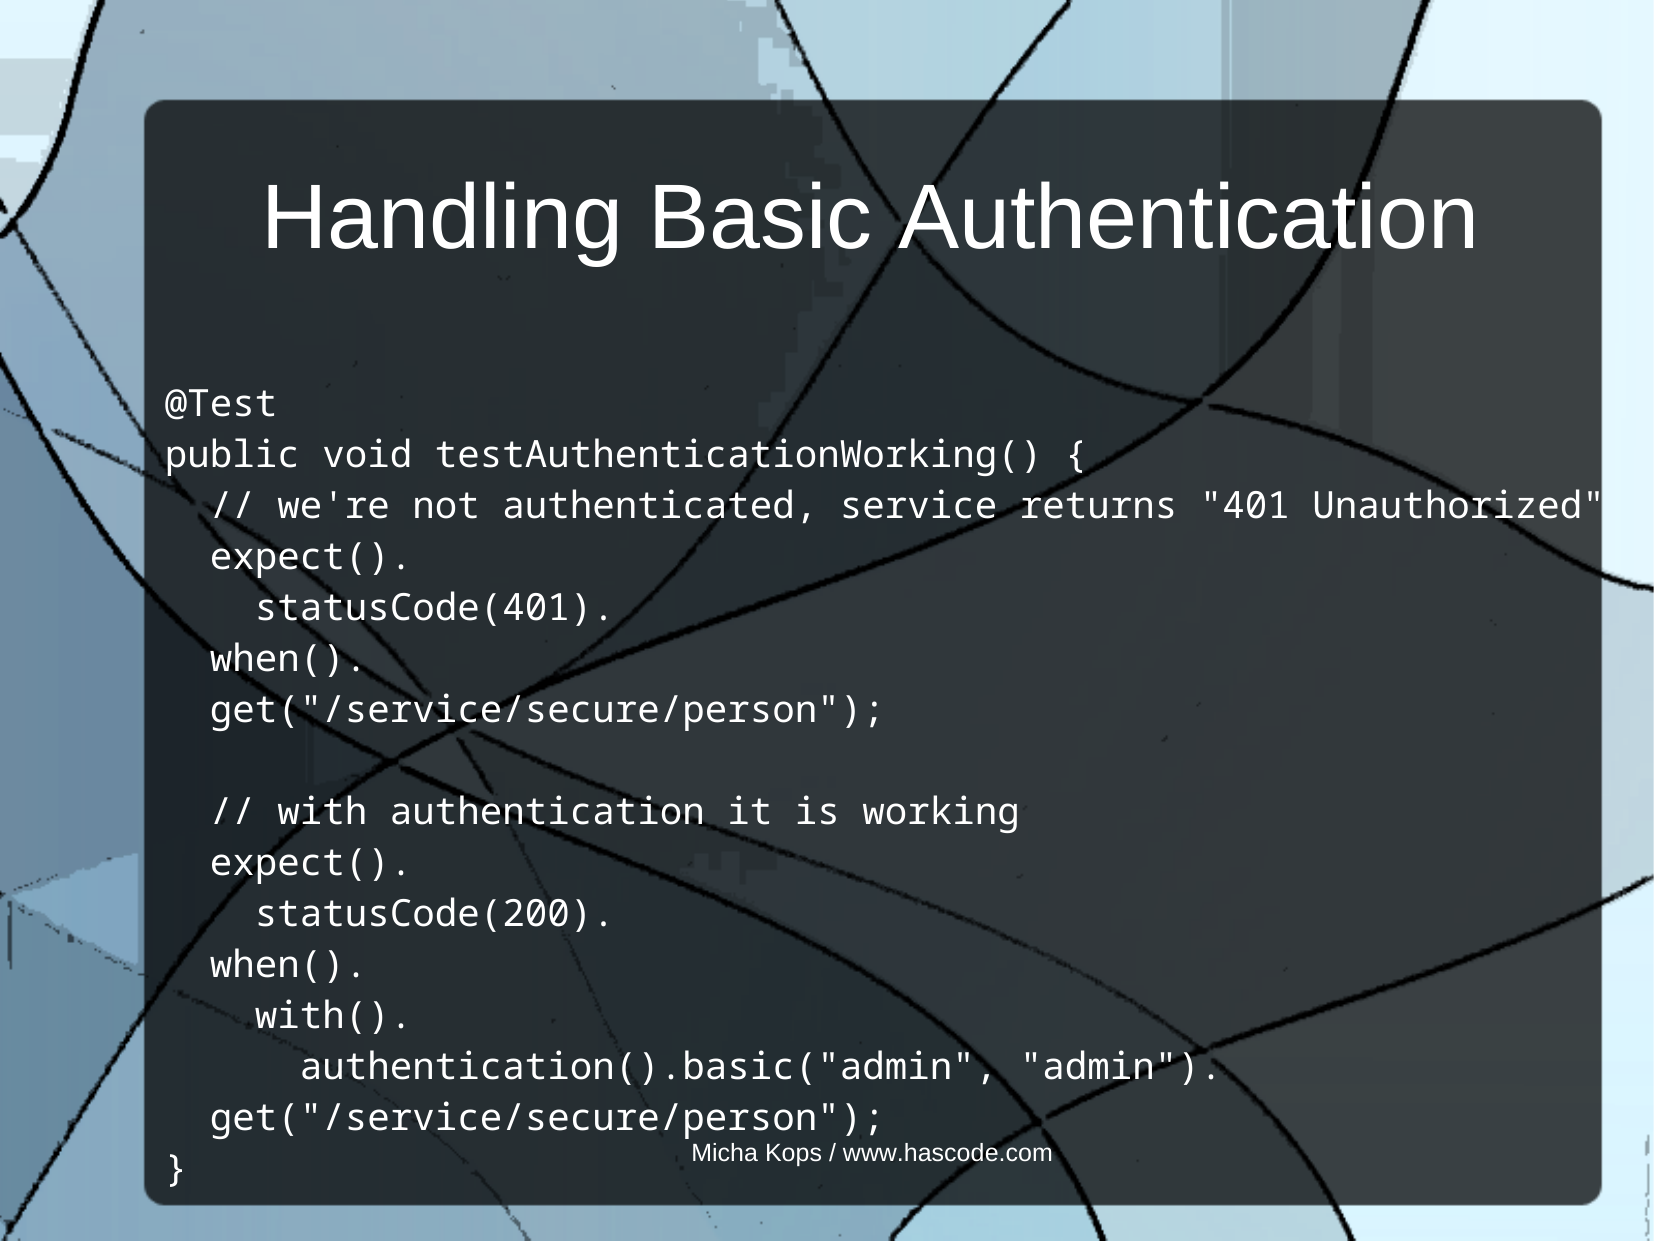

# Handling Basic Authentication
@Test
public void testAuthenticationWorking() {
 // we're not authenticated, service returns "401 Unauthorized"
 expect().
 statusCode(401).
 when().
 get("/service/secure/person");
 // with authentication it is working
 expect().
 statusCode(200).
 when().
 with().
 authentication().basic("admin", "admin").
 get("/service/secure/person");
}